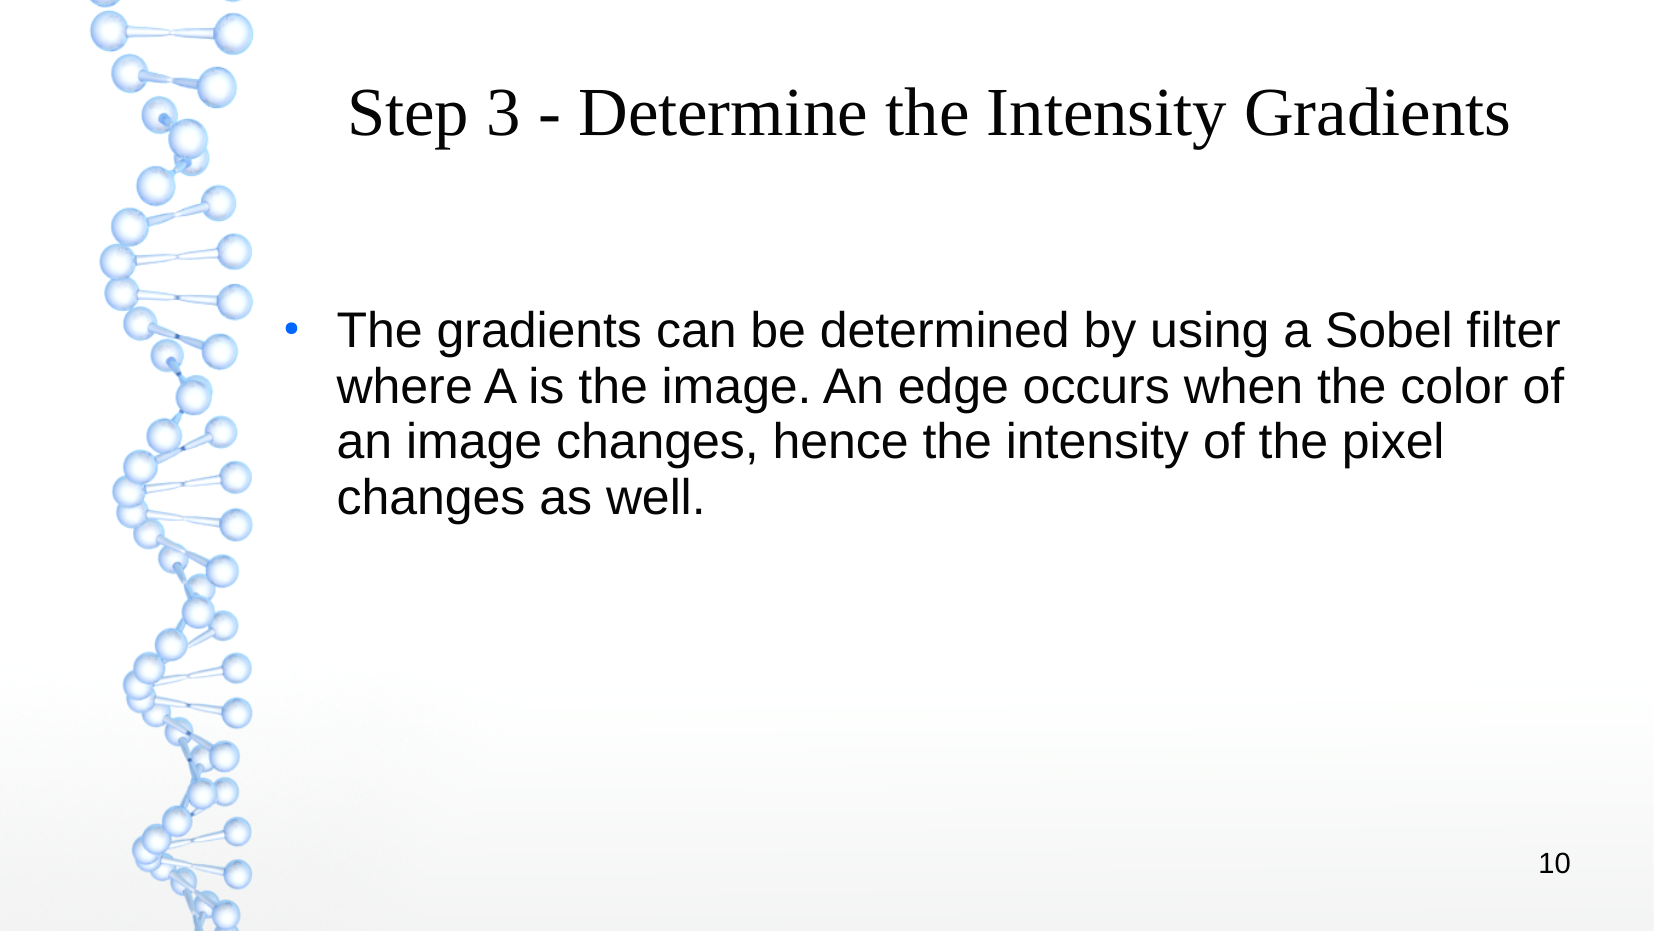

# Step 3 - Determine the Intensity Gradients
The gradients can be determined by using a Sobel filter where A is the image. An edge occurs when the color of an image changes, hence the intensity of the pixel changes as well.
10